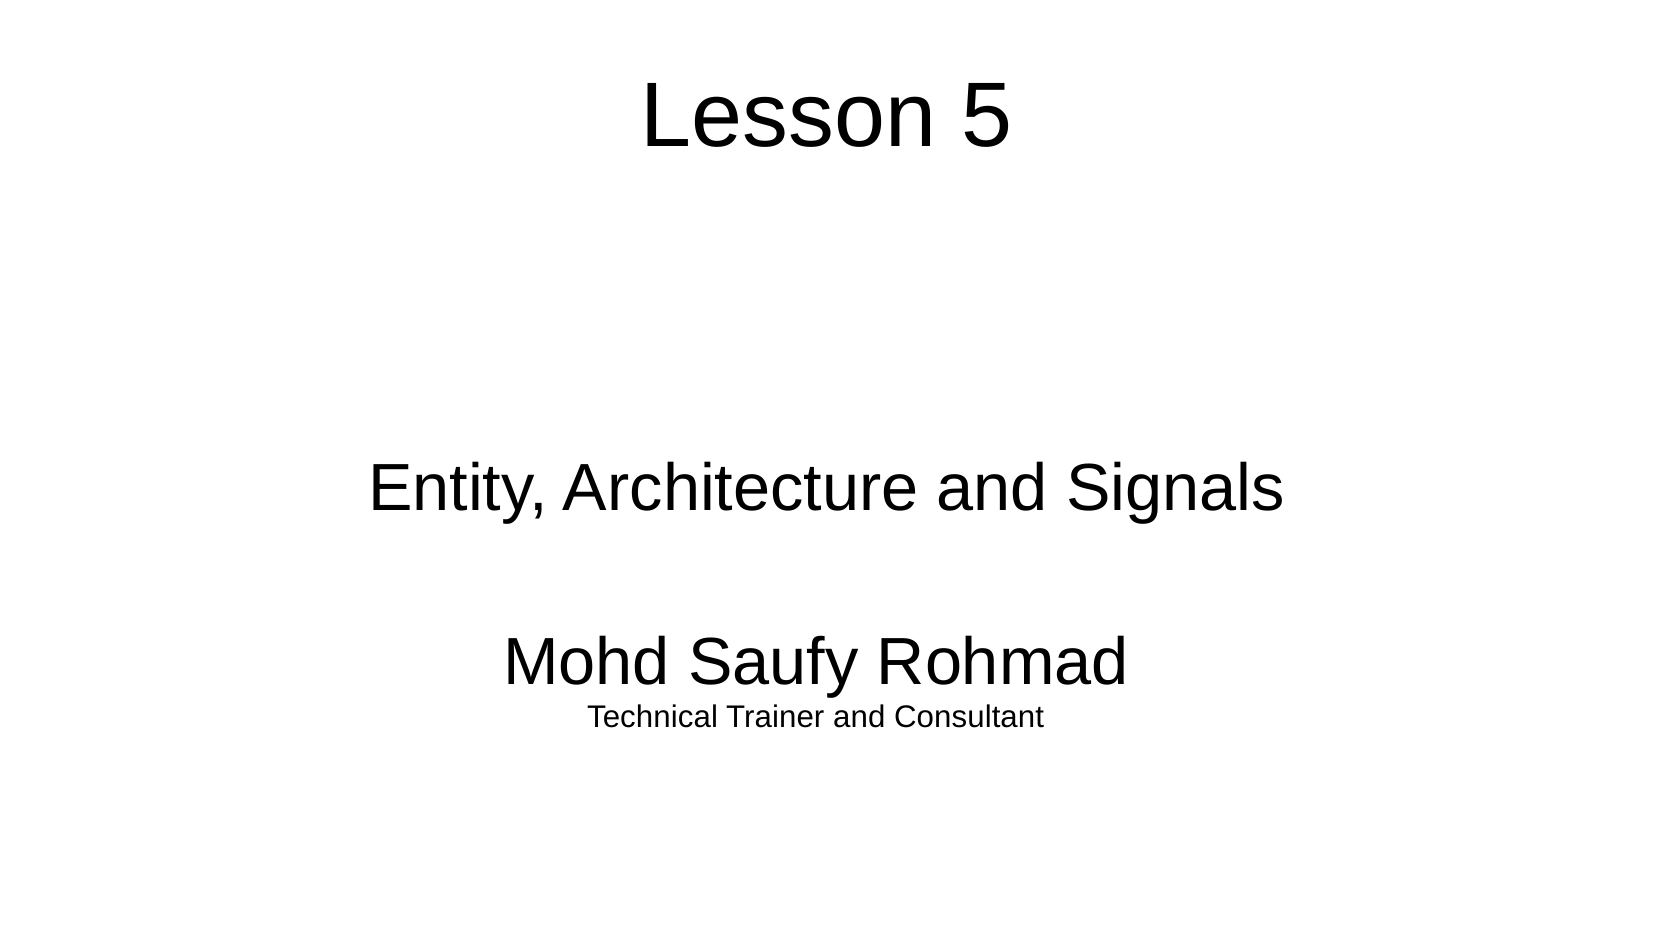

# Lesson 5
Entity, Architecture and Signals
Mohd Saufy Rohmad
Technical Trainer and Consultant